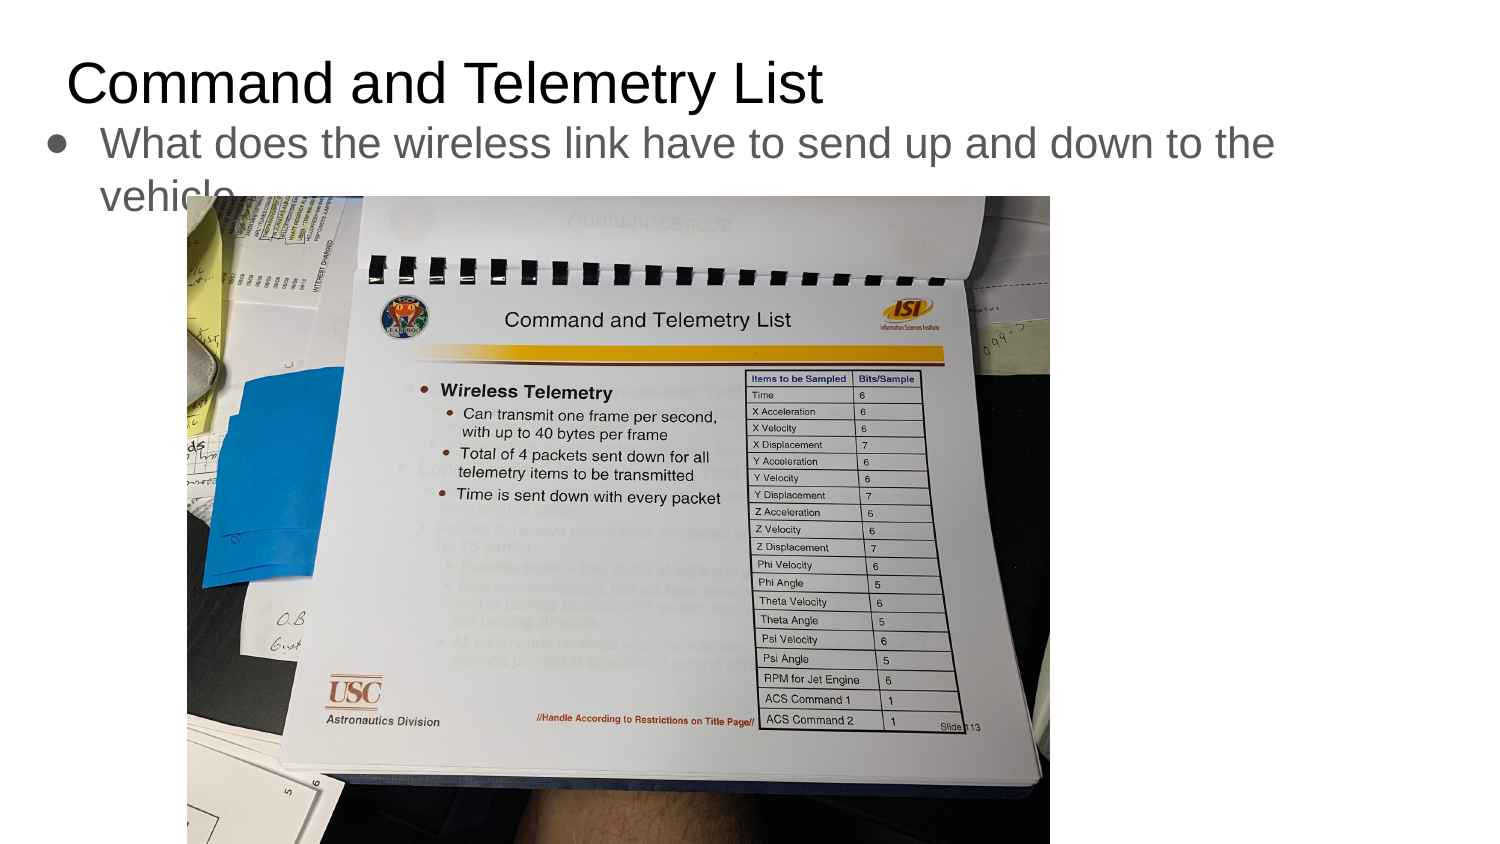

# Command and Telemetry List
What does the wireless link have to send up and down to the vehicle